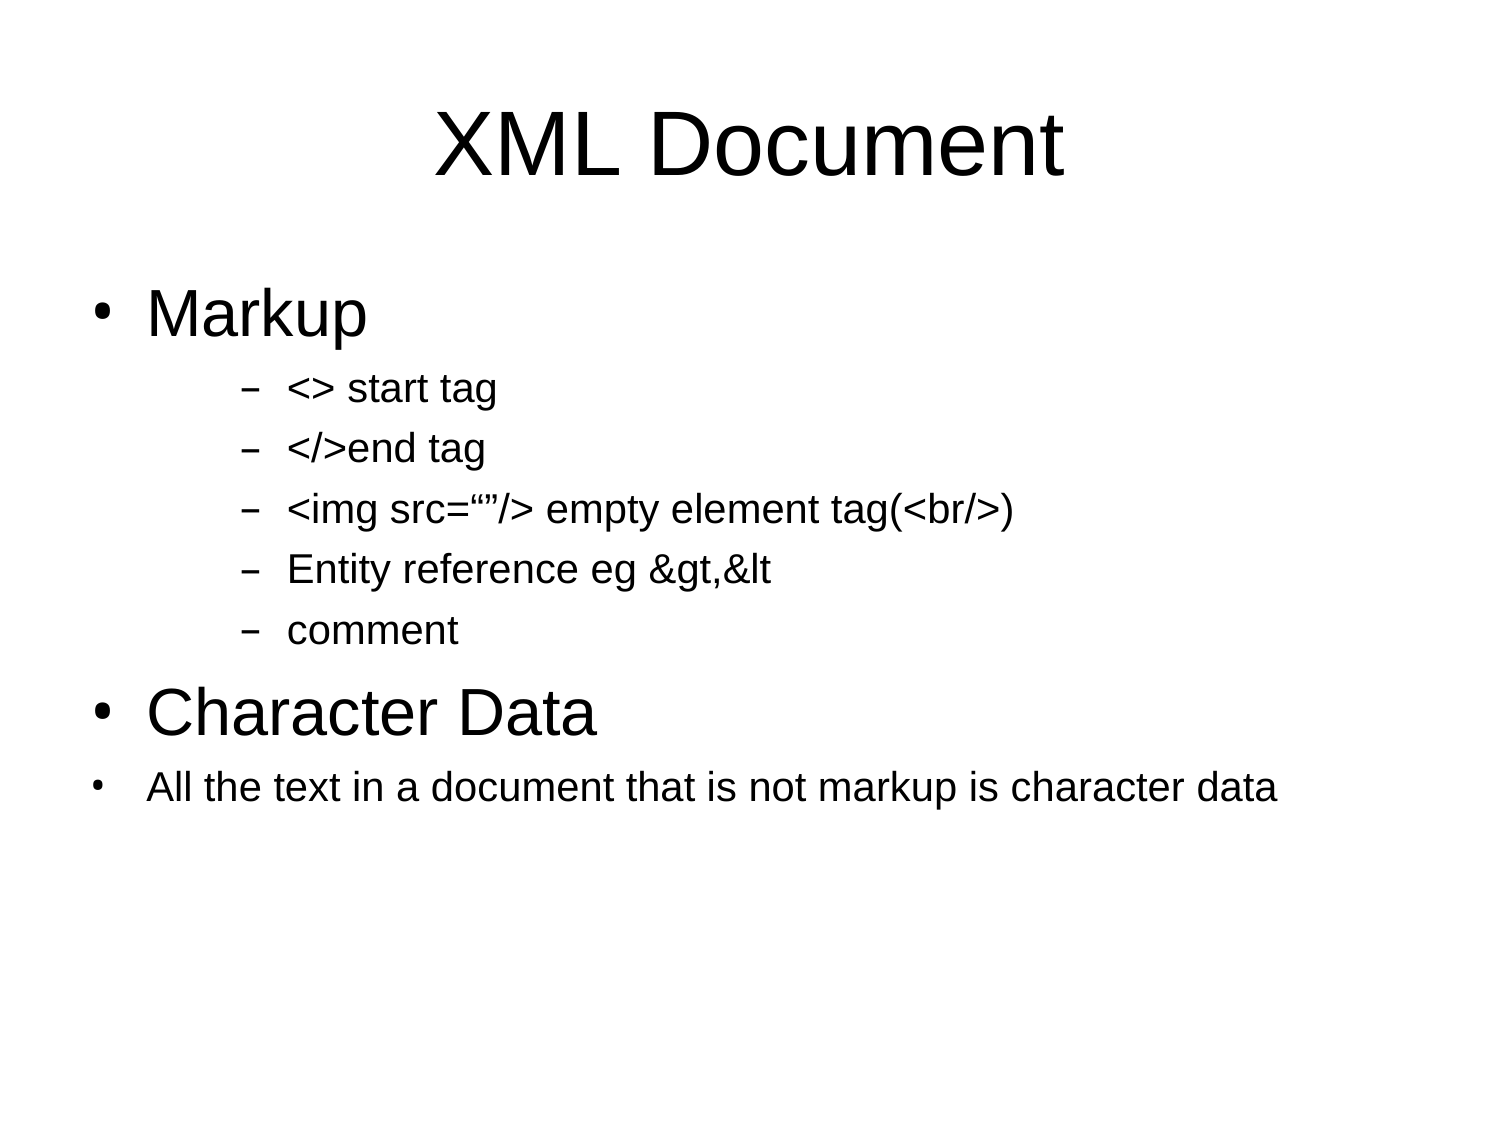

# XML Document
Markup
<> start tag
</>end tag
<img src=“”/> empty element tag(<br/>)
Entity reference eg &gt,&lt
comment
Character Data
All the text in a document that is not markup is character data